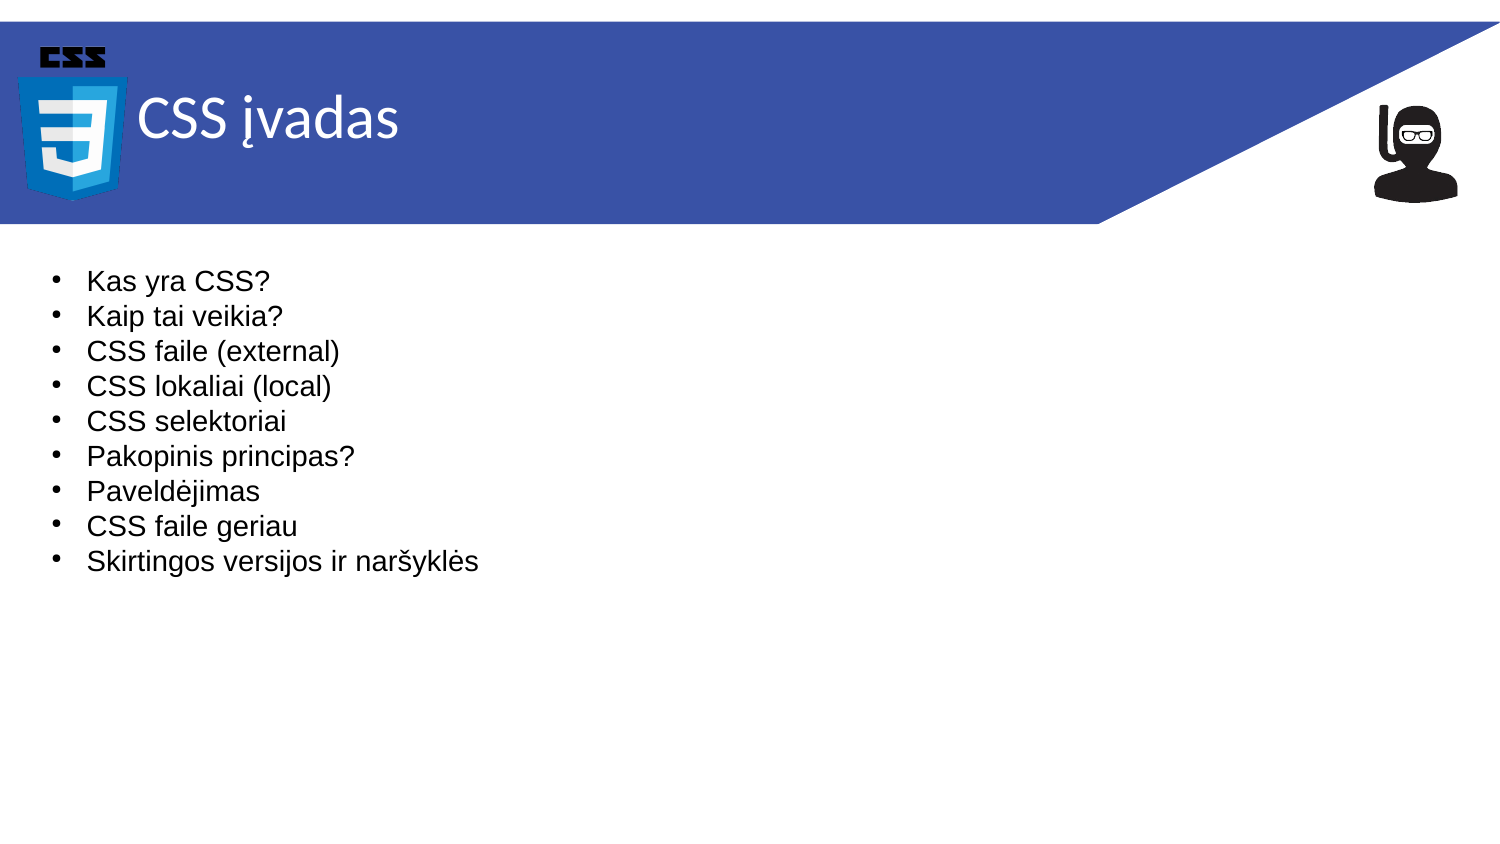

# CSS įvadas
Kas yra CSS?
Kaip tai veikia?
CSS faile (external)
CSS lokaliai (local)
CSS selektoriai
Pakopinis principas?
Paveldėjimas
CSS faile geriau
Skirtingos versijos ir naršyklės